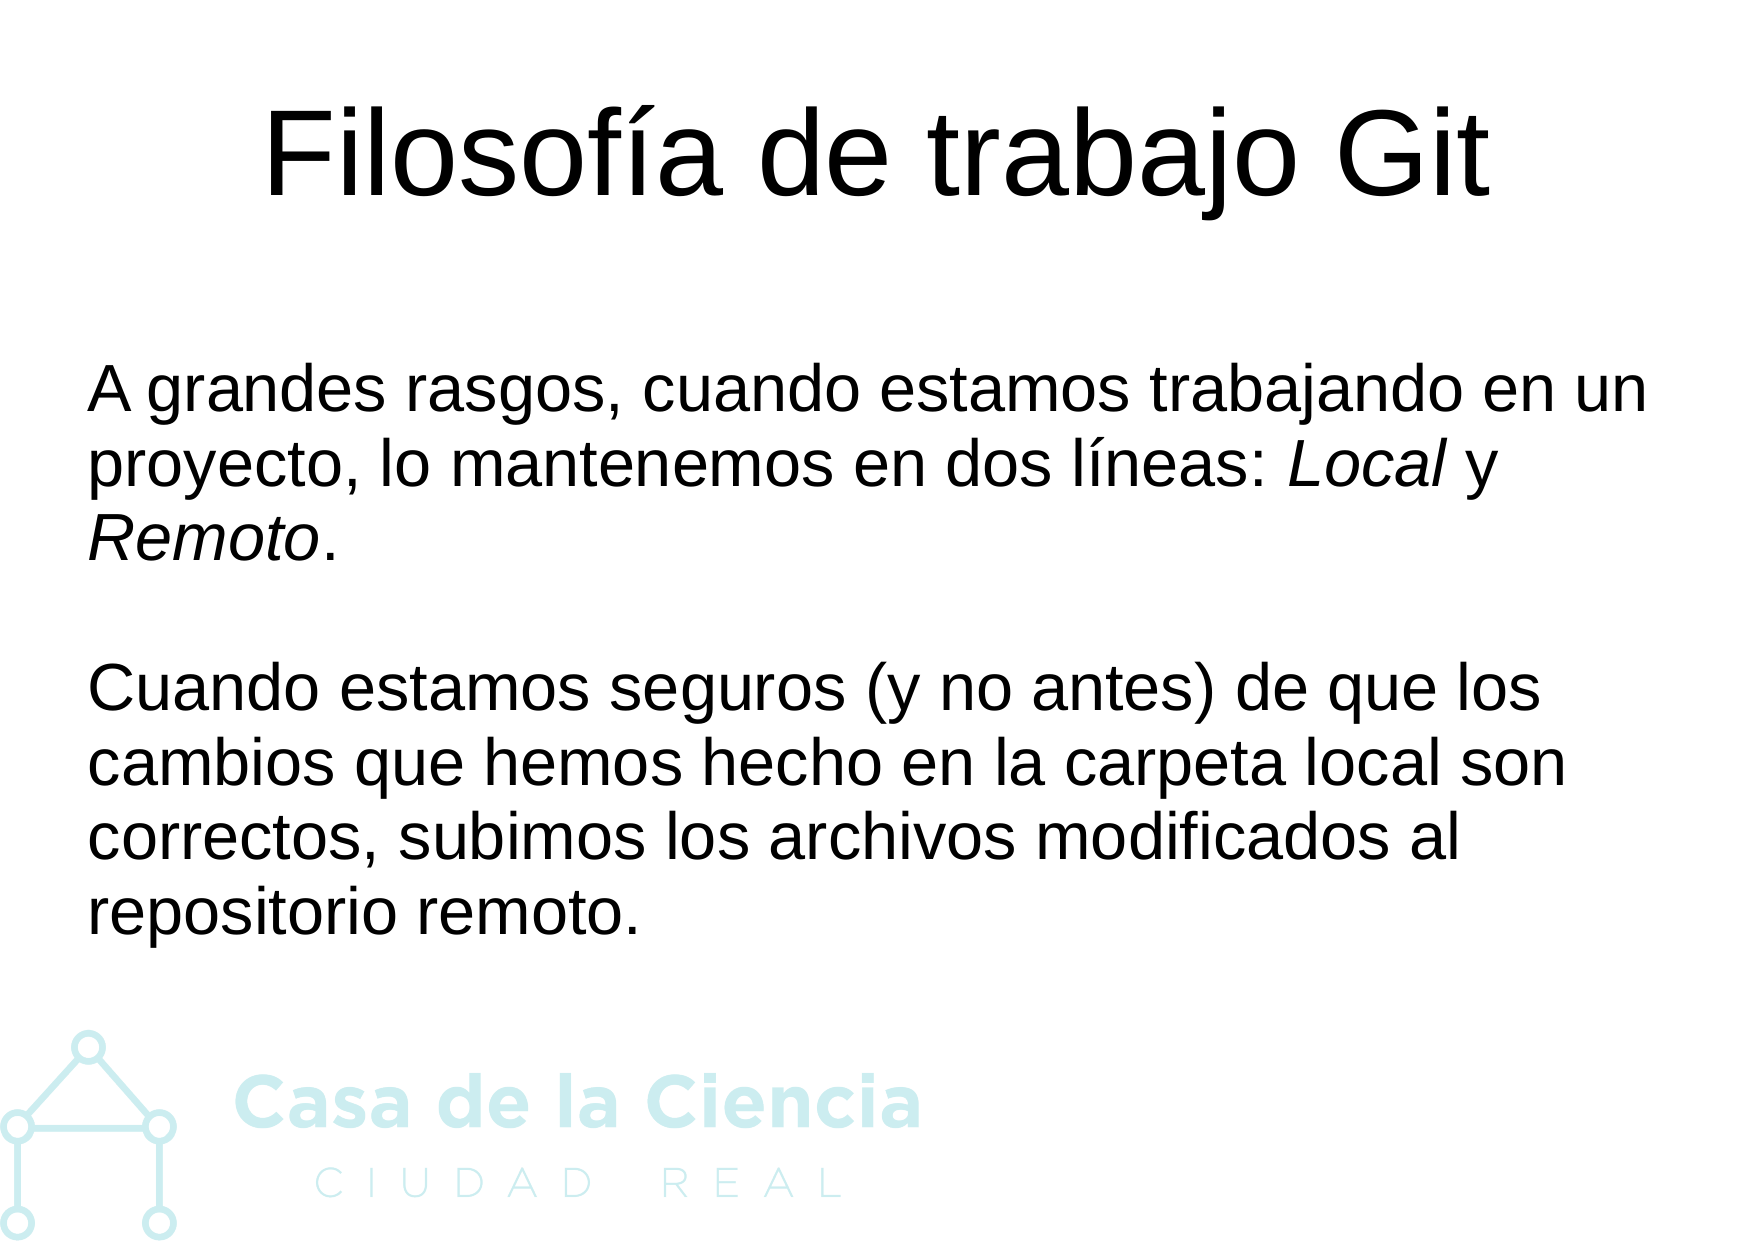

# Filosofía de trabajo Git
A grandes rasgos, cuando estamos trabajando en un proyecto, lo mantenemos en dos líneas: Local y Remoto.
Cuando estamos seguros (y no antes) de que los cambios que hemos hecho en la carpeta local son correctos, subimos los archivos modificados al repositorio remoto.